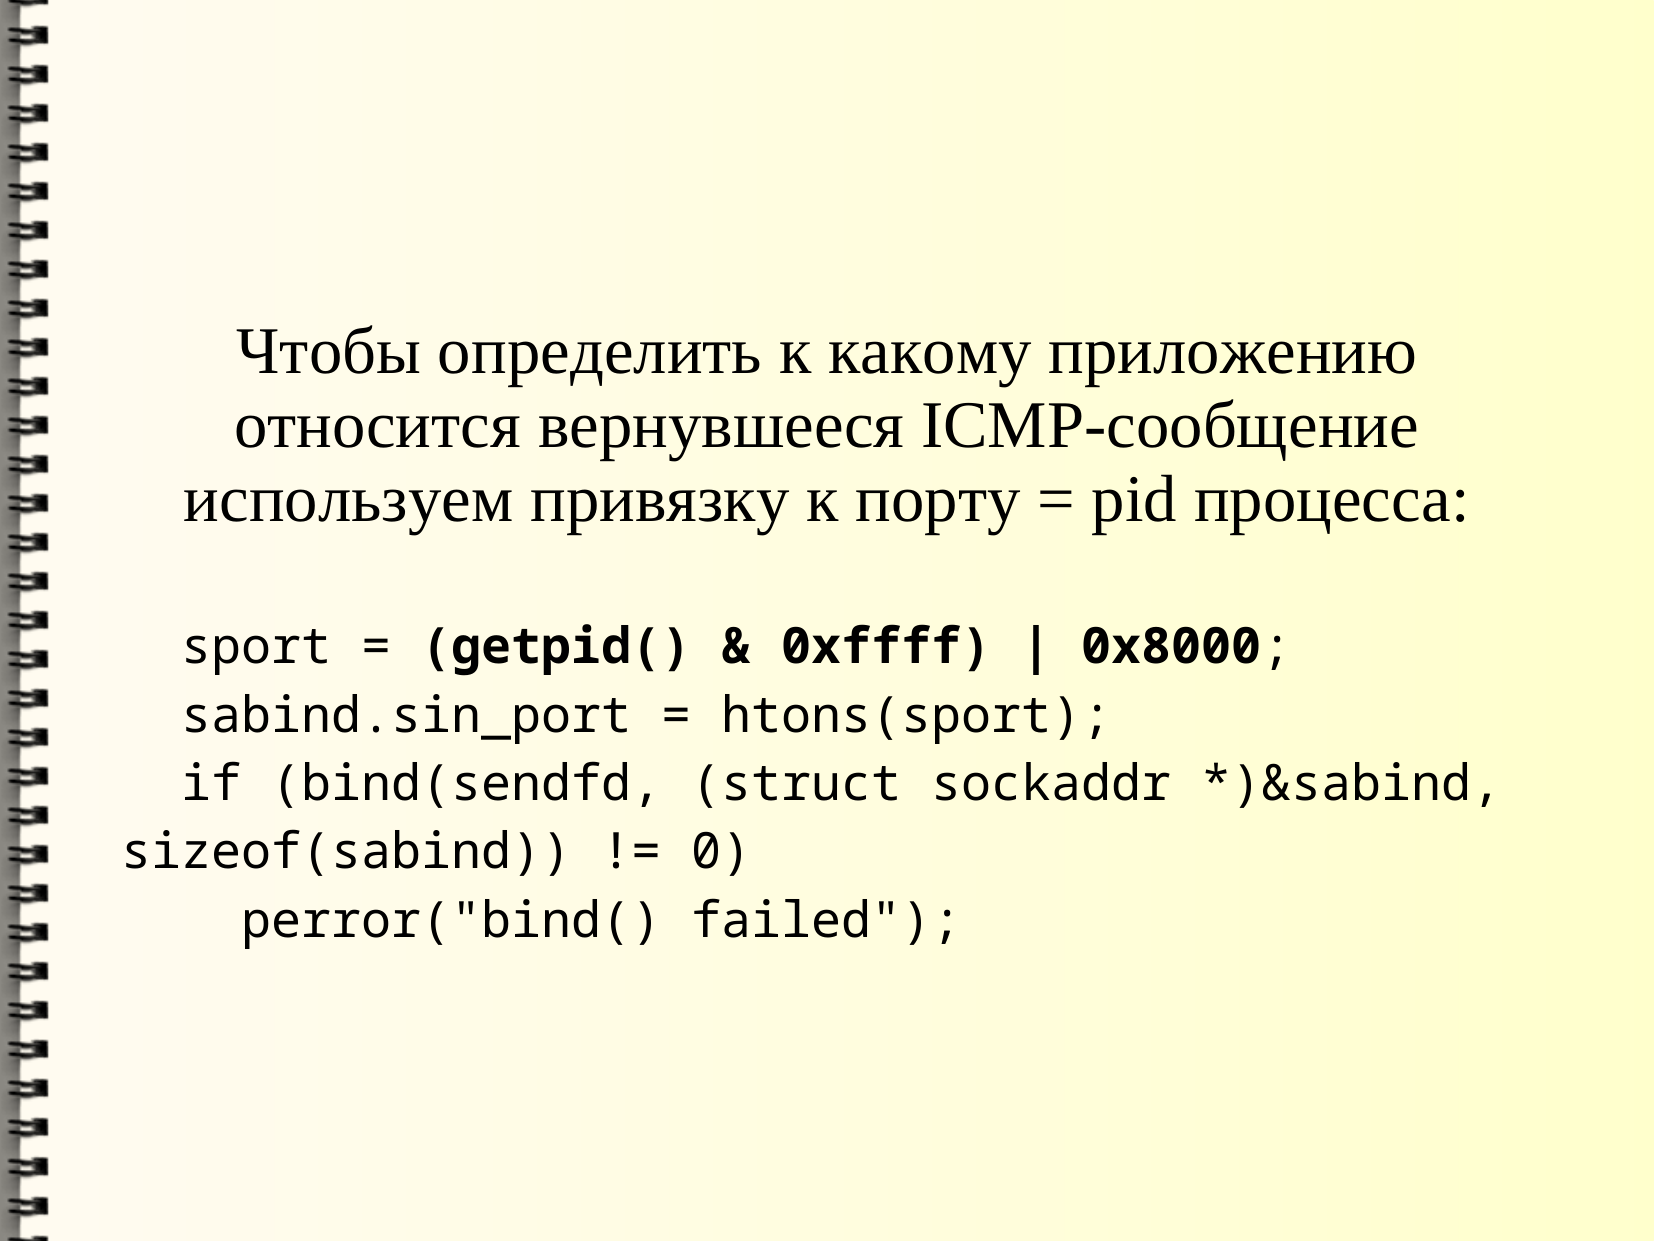

# Чтобы определить к какому приложению относится вернувшееся ICMP-сообщение используем привязку к порту = pid процесса:
 sport = (getpid() & 0xffff) | 0x8000;
 sabind.sin_port = htons(sport);
 if (bind(sendfd, (struct sockaddr *)&sabind, sizeof(sabind)) != 0)
 perror("bind() failed");